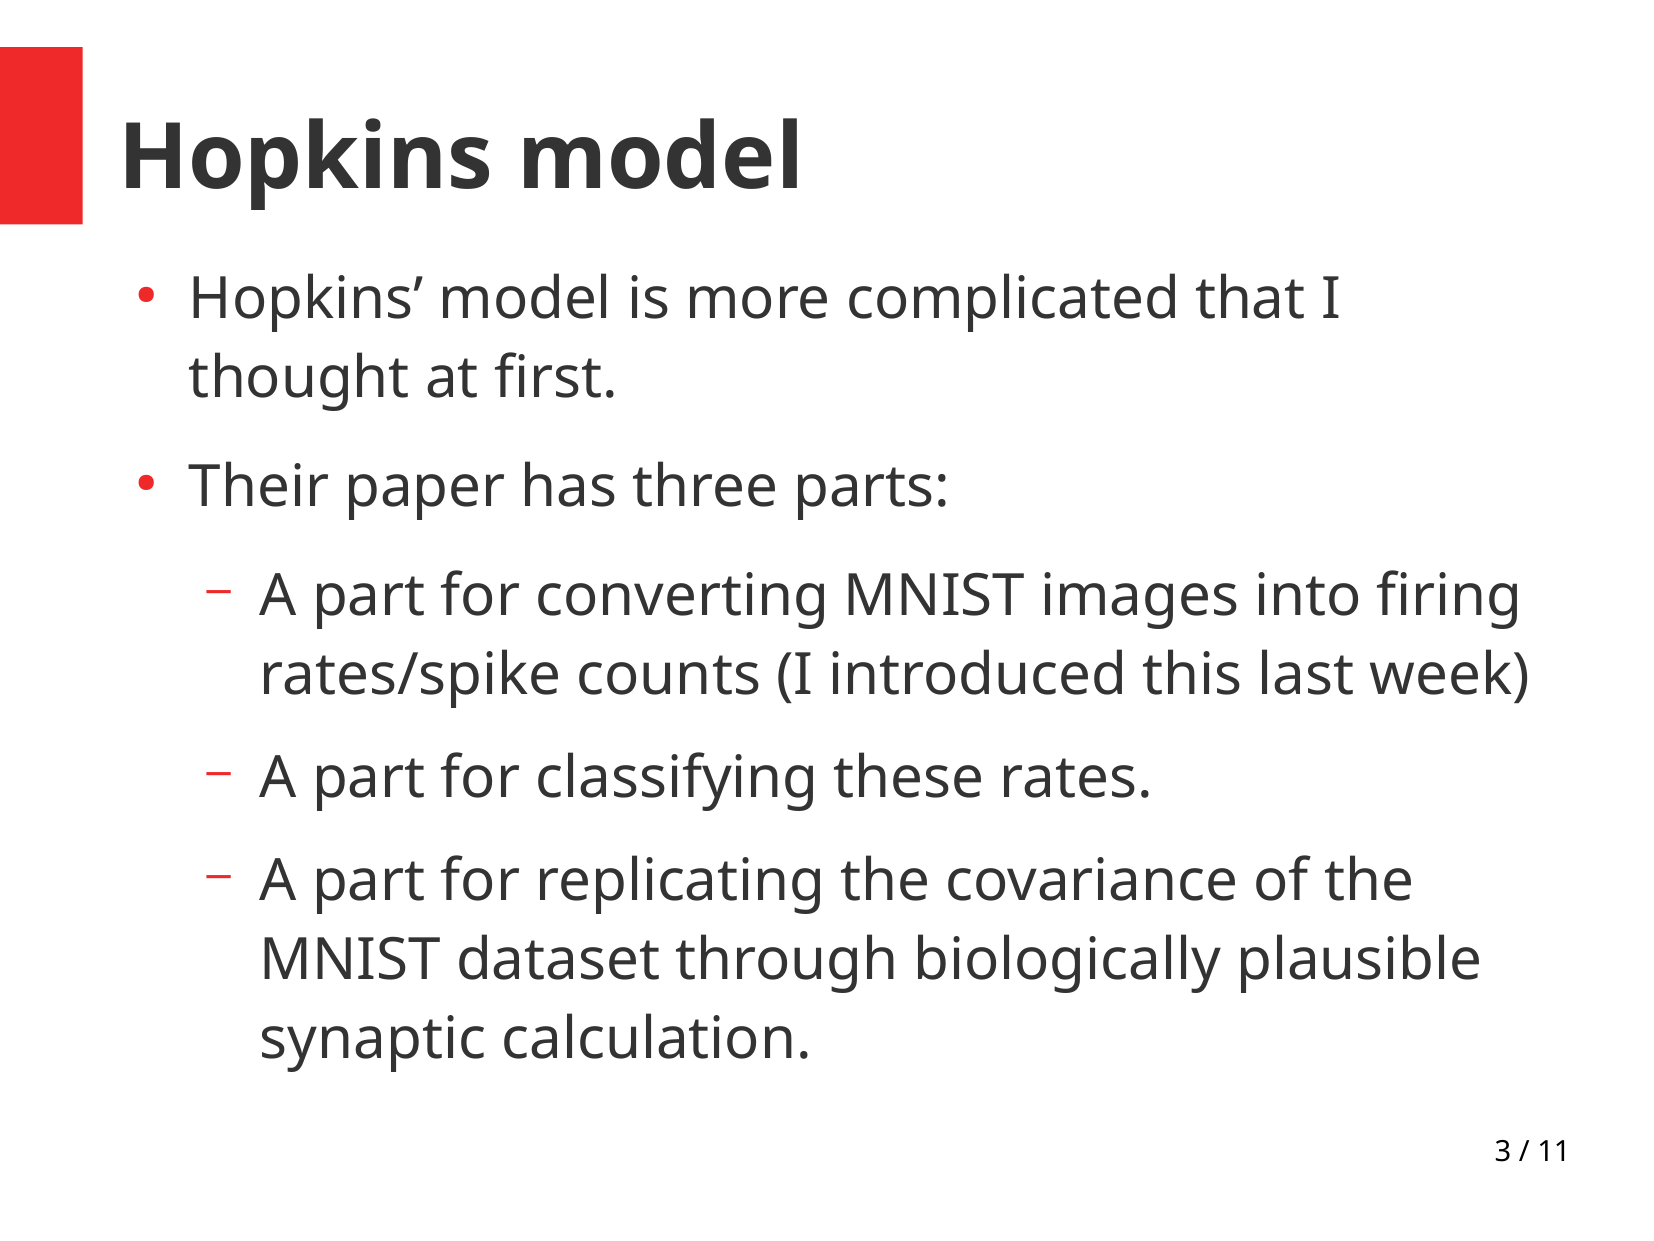

# Hopkins model
Hopkins’ model is more complicated that I thought at first.
Their paper has three parts:
A part for converting MNIST images into firing rates/spike counts (I introduced this last week)
A part for classifying these rates.
A part for replicating the covariance of the MNIST dataset through biologically plausible synaptic calculation.
3